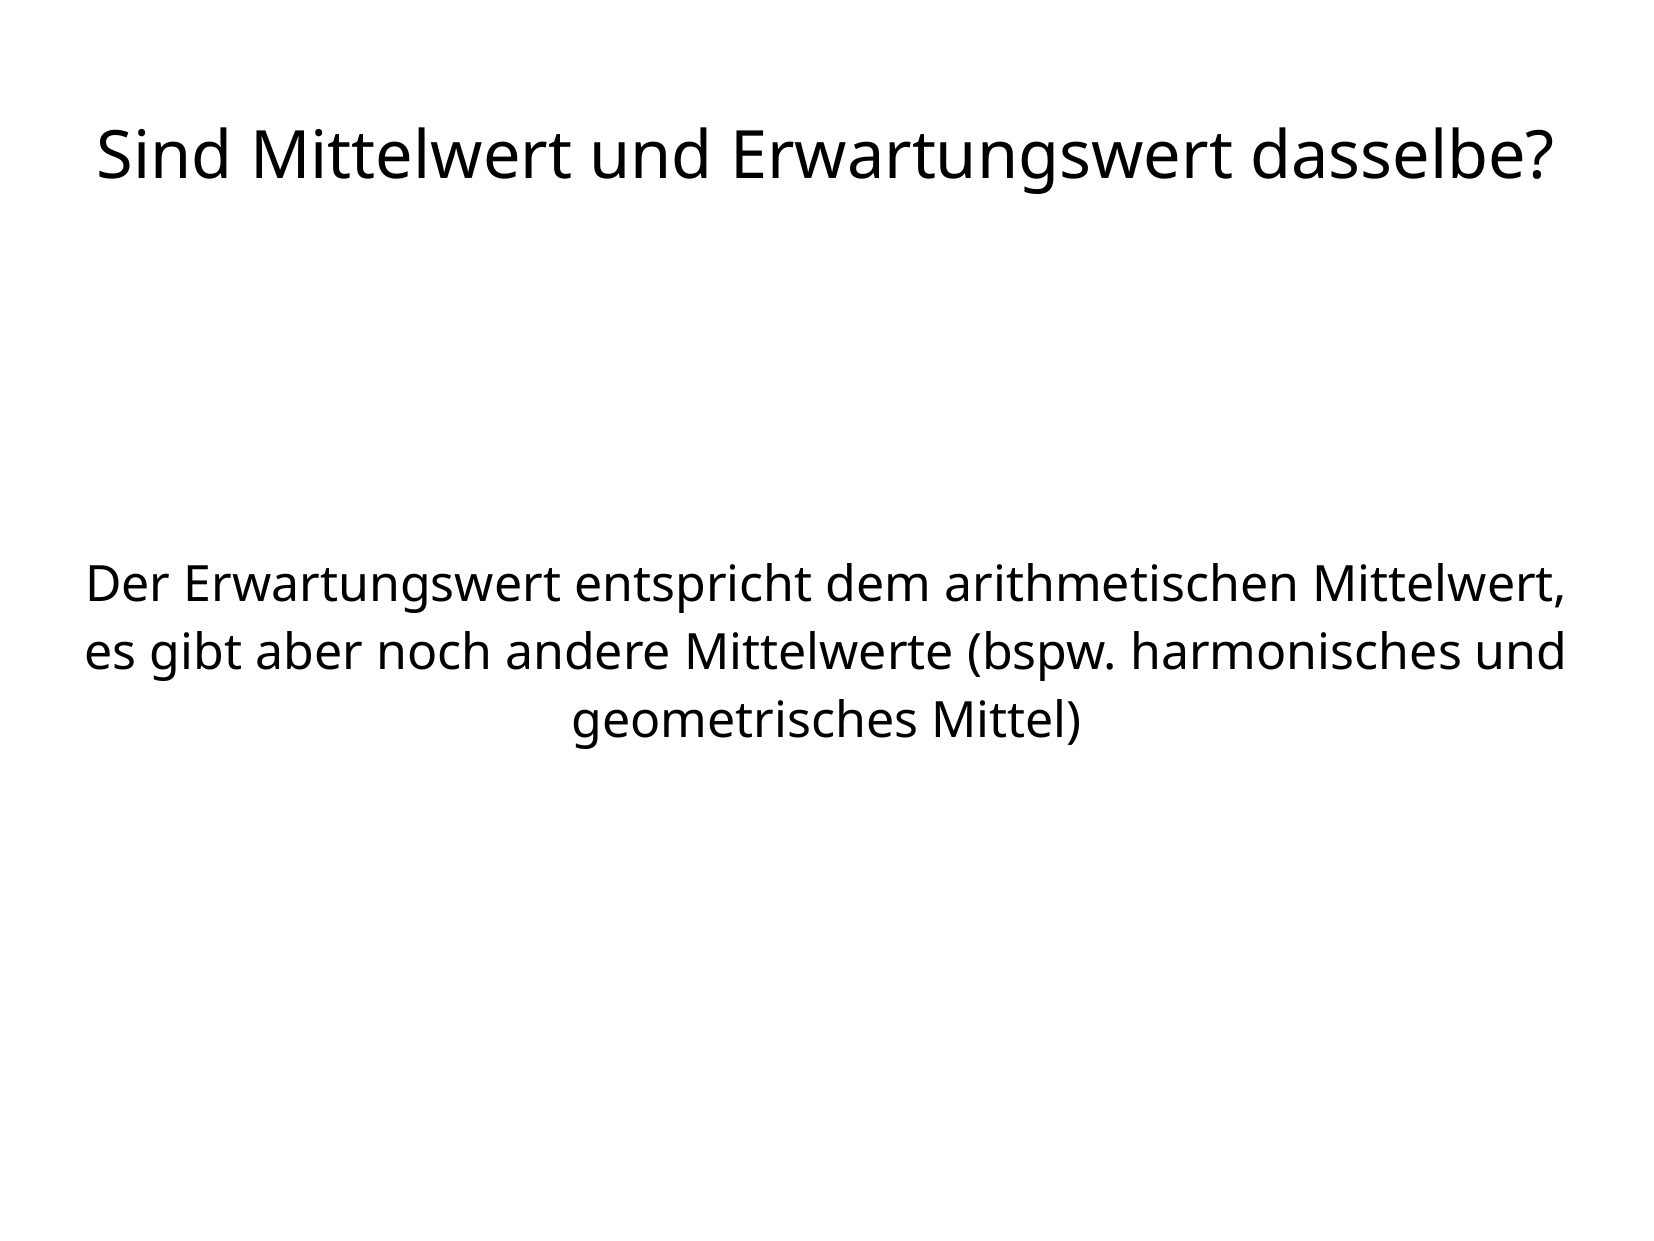

# Sind Mittelwert und Erwartungswert dasselbe?
Der Erwartungswert entspricht dem arithmetischen Mittelwert, es gibt aber noch andere Mittelwerte (bspw. harmonisches und geometrisches Mittel)